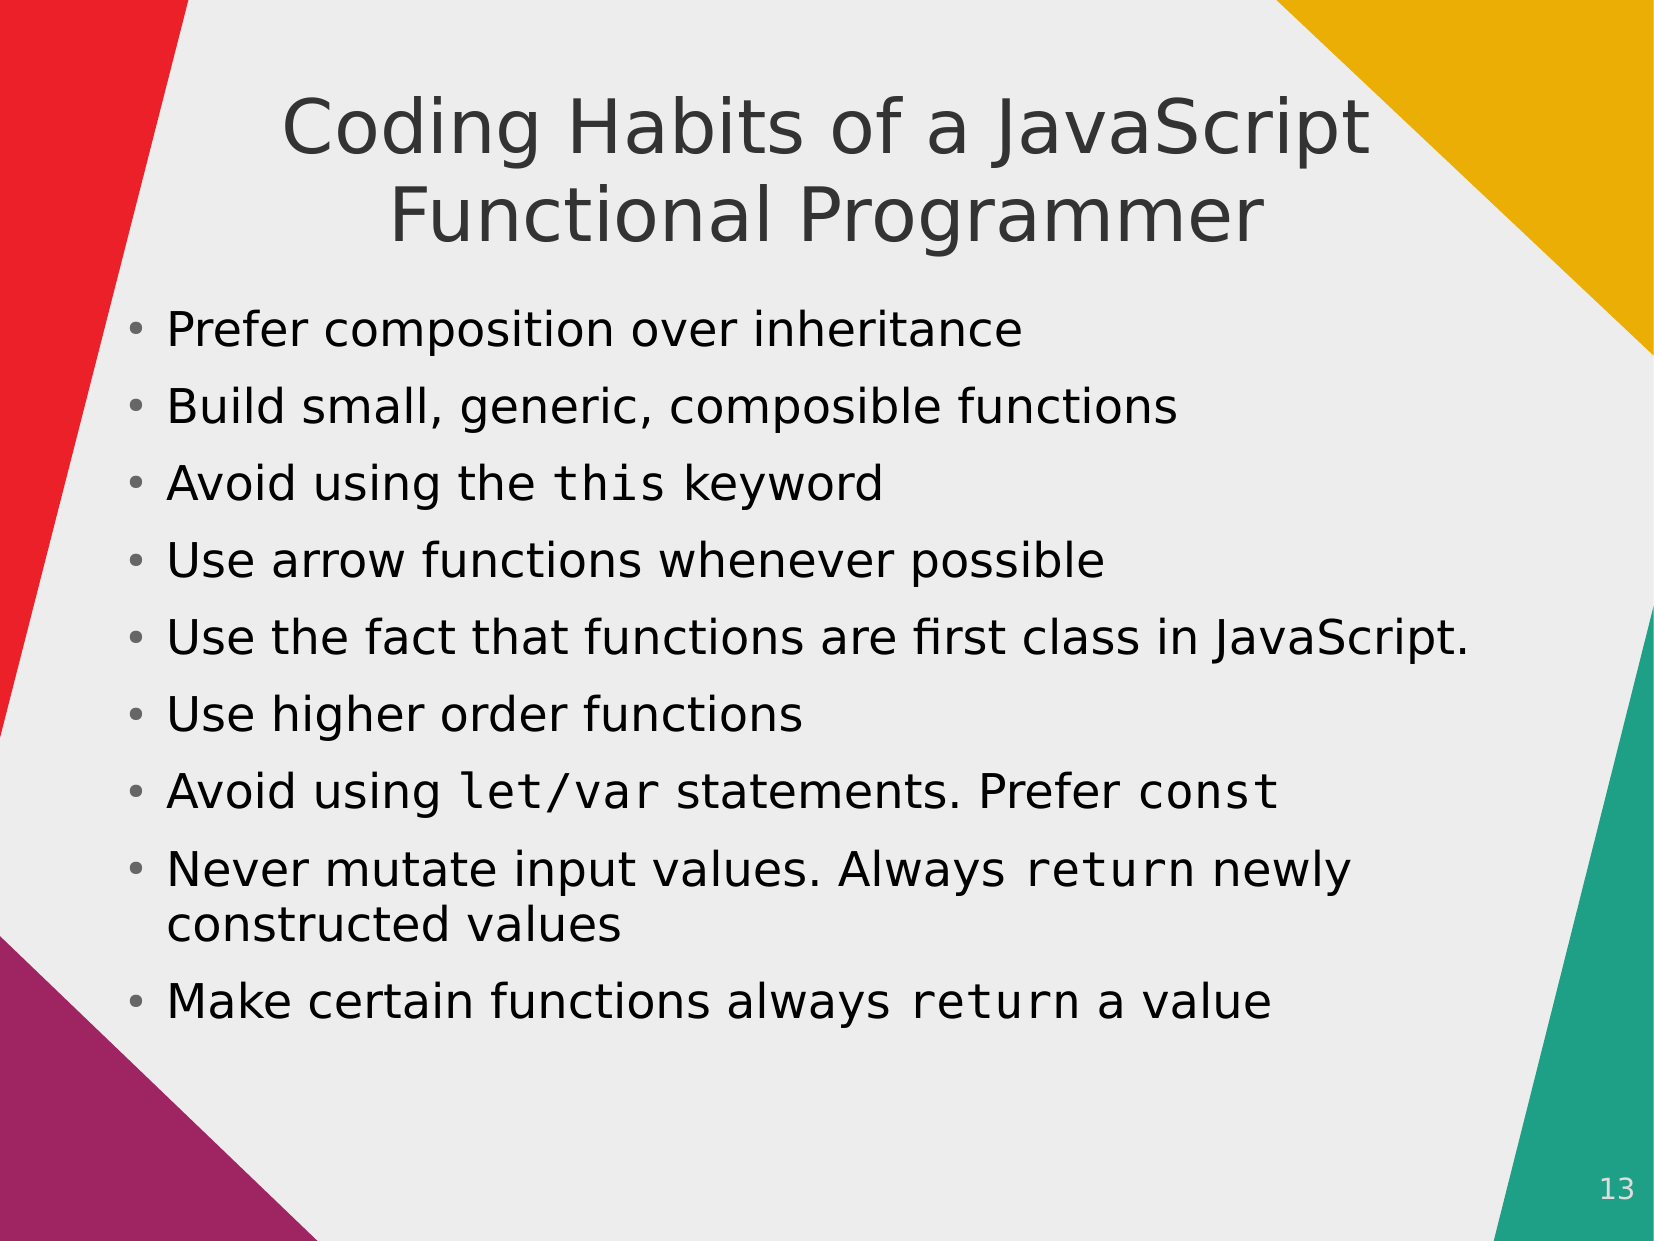

# Coding Habits of a JavaScript Functional Programmer
Prefer composition over inheritance
Build small, generic, composible functions
Avoid using the this keyword
Use arrow functions whenever possible
Use the fact that functions are first class in JavaScript.
Use higher order functions
Avoid using let/var statements. Prefer const
Never mutate input values. Always return newly constructed values
Make certain functions always return a value
13